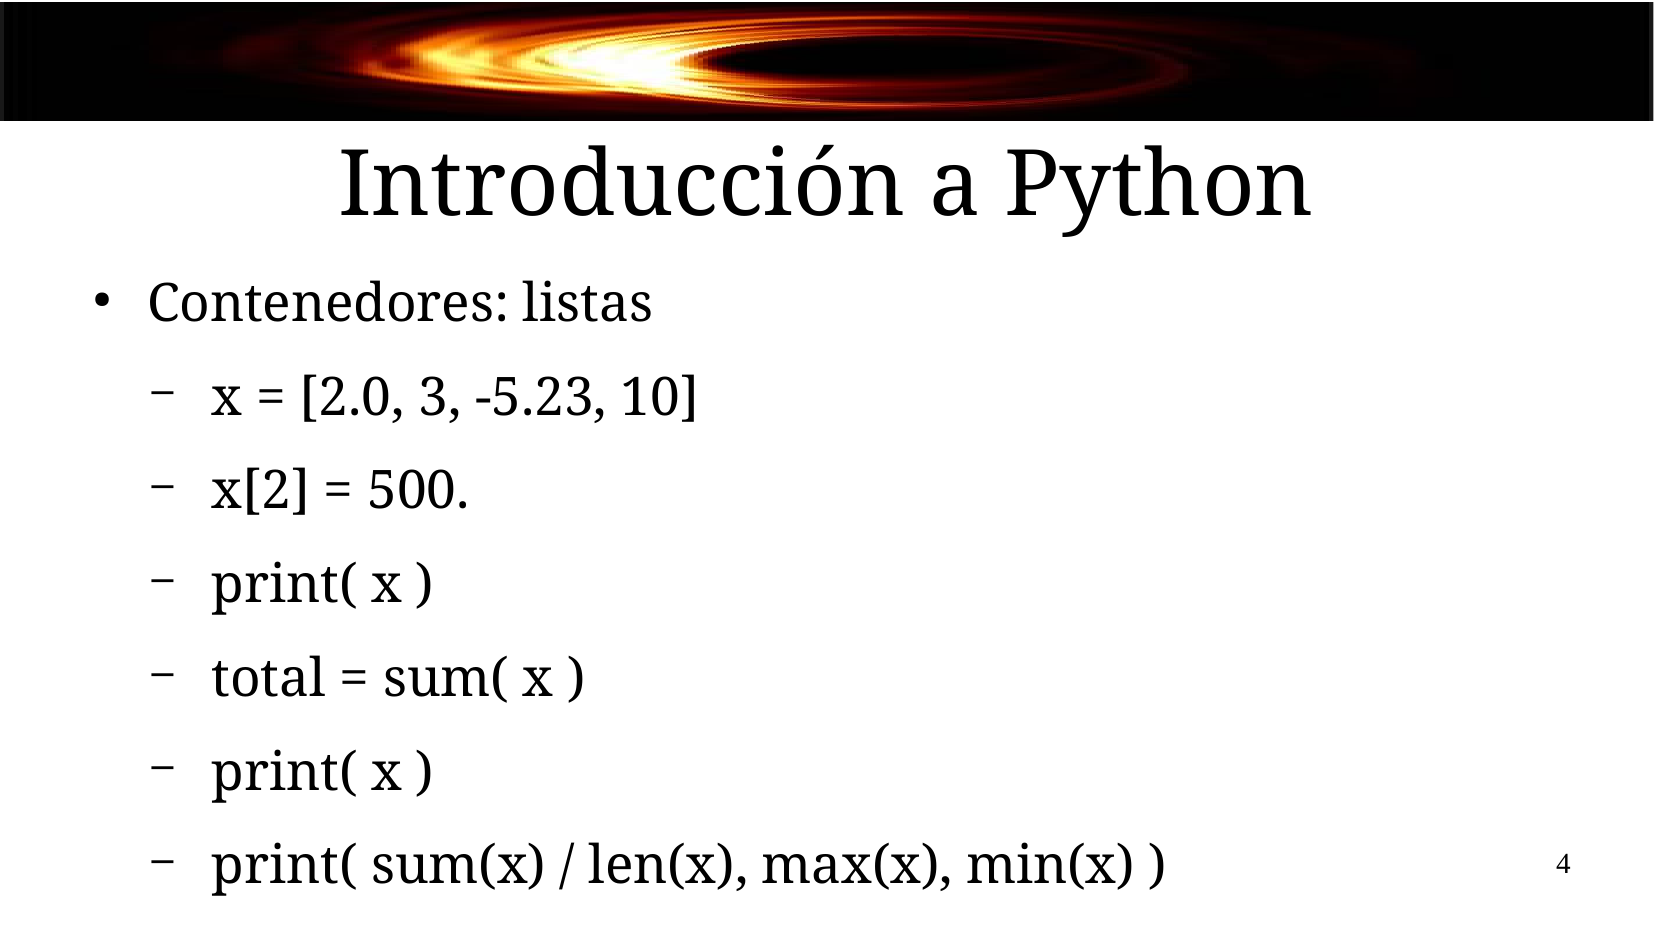

Introducción a Python
# Contenedores: listas
x = [2.0, 3, -5.23, 10]
x[2] = 500.
print( x )
total = sum( x )
print( x )
print( sum(x) / len(x), max(x), min(x) )
4